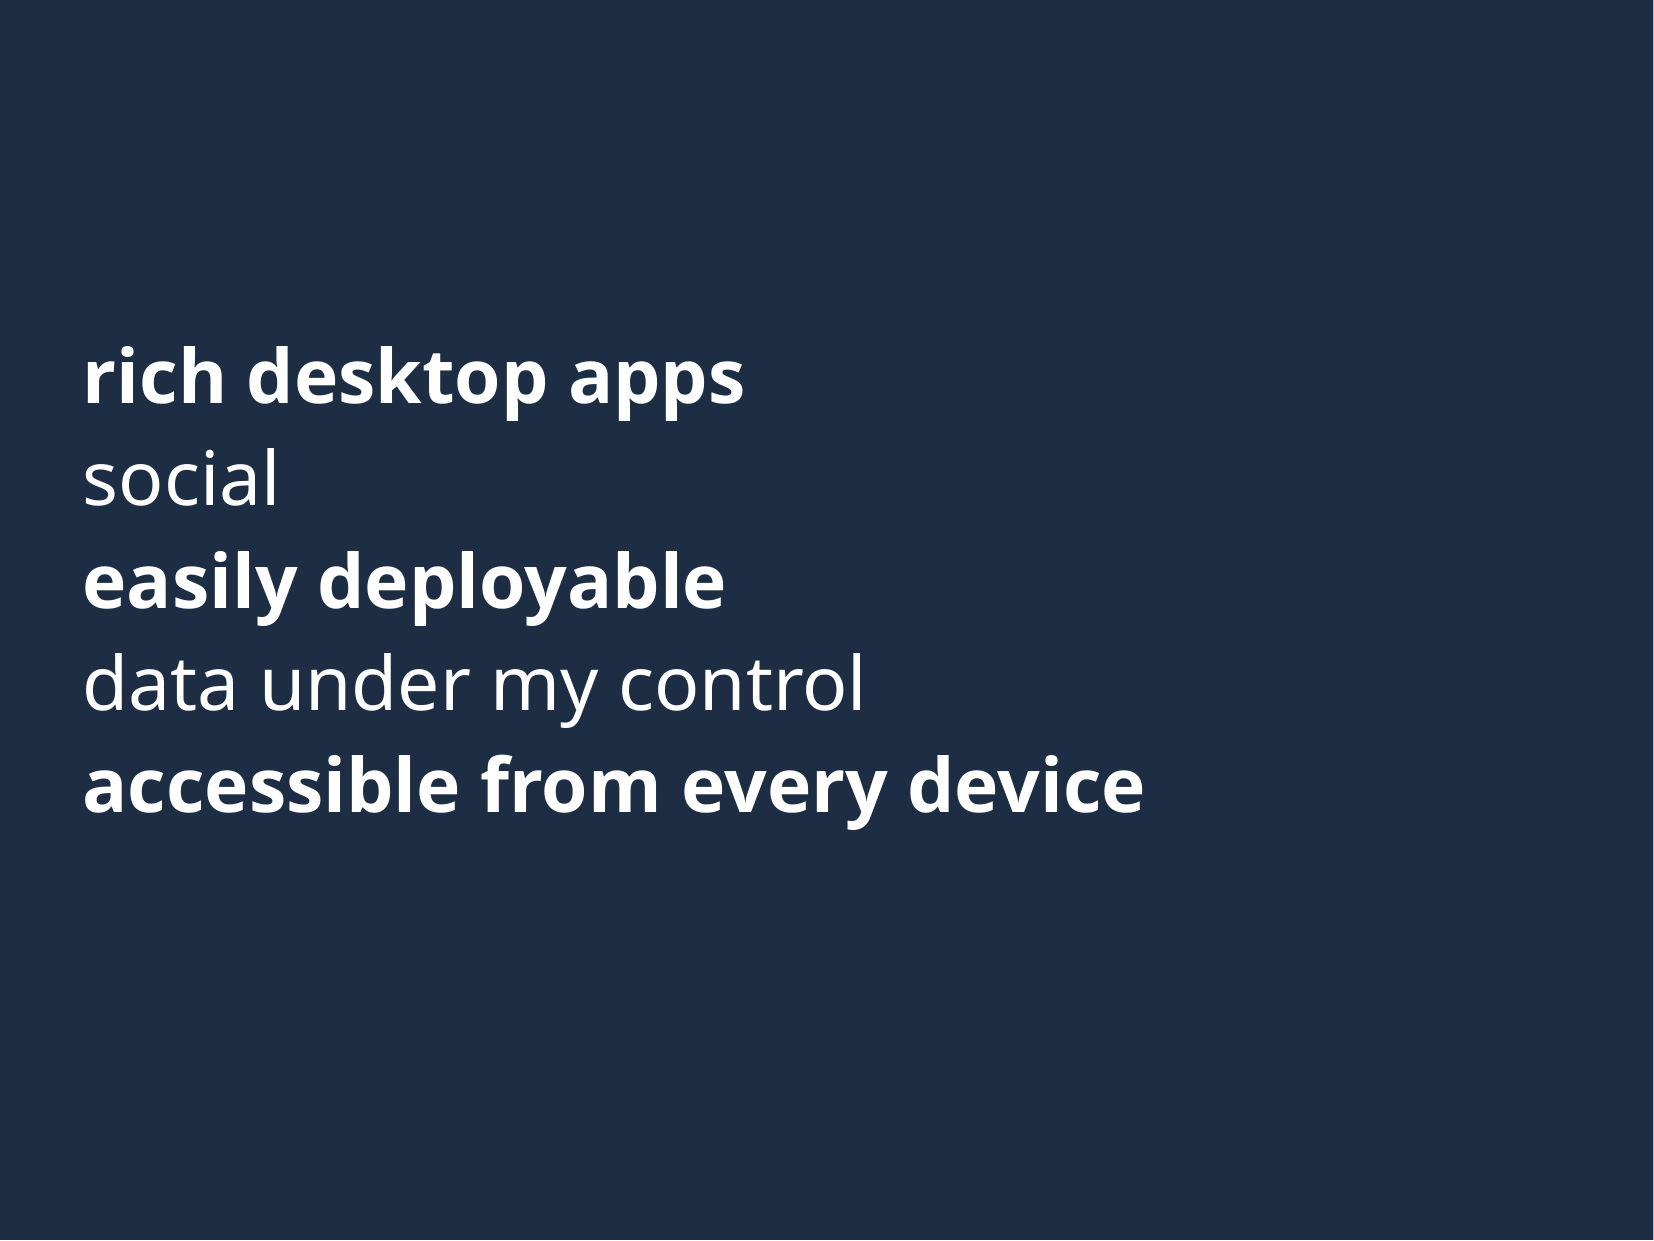

# rich desktop apps
social
easily deployable
data under my control
accessible from every device